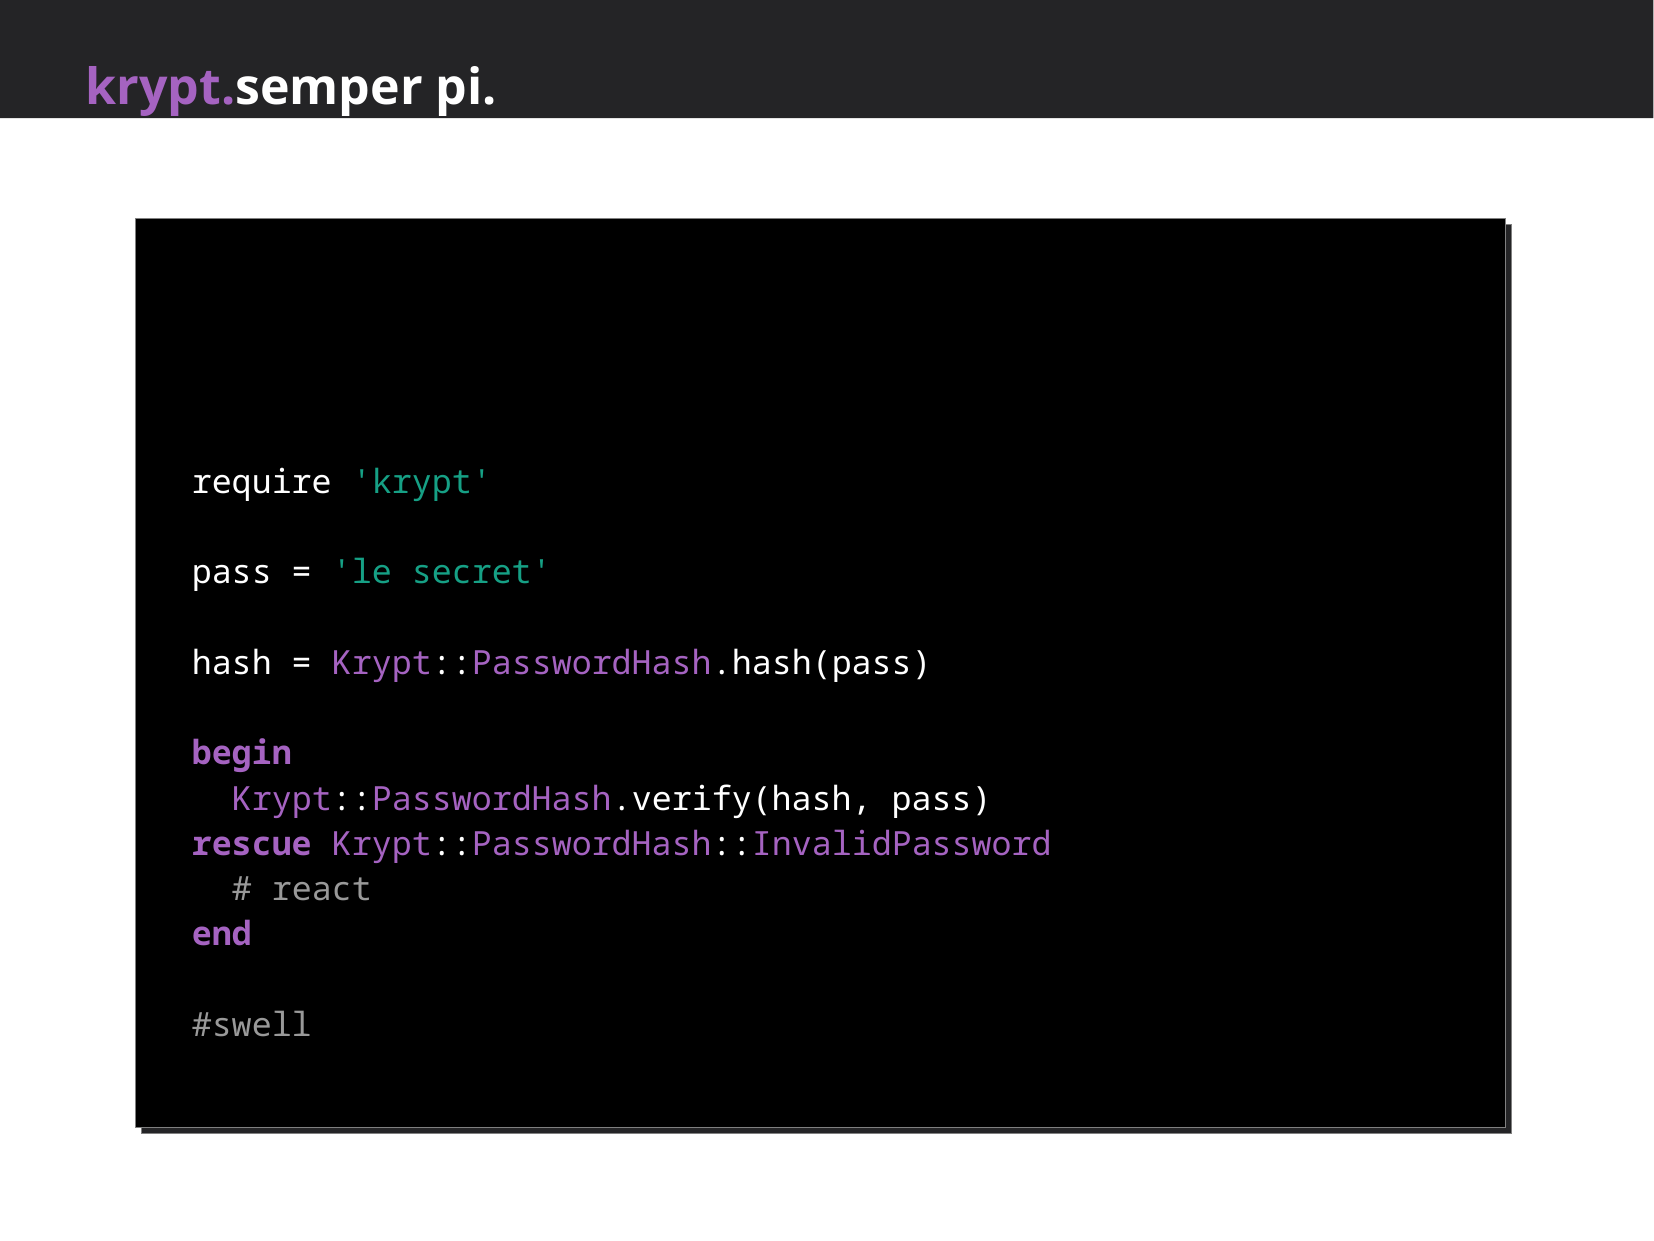

krypt.semper pi.
krypt first of all is a framework
require 'krypt'
pass = 'le secret'
hash = Krypt::PasswordHash.hash(pass)
begin
 Krypt::PasswordHash.verify(hash, pass)
rescue Krypt::PasswordHash::InvalidPassword
 # react
end
#swell